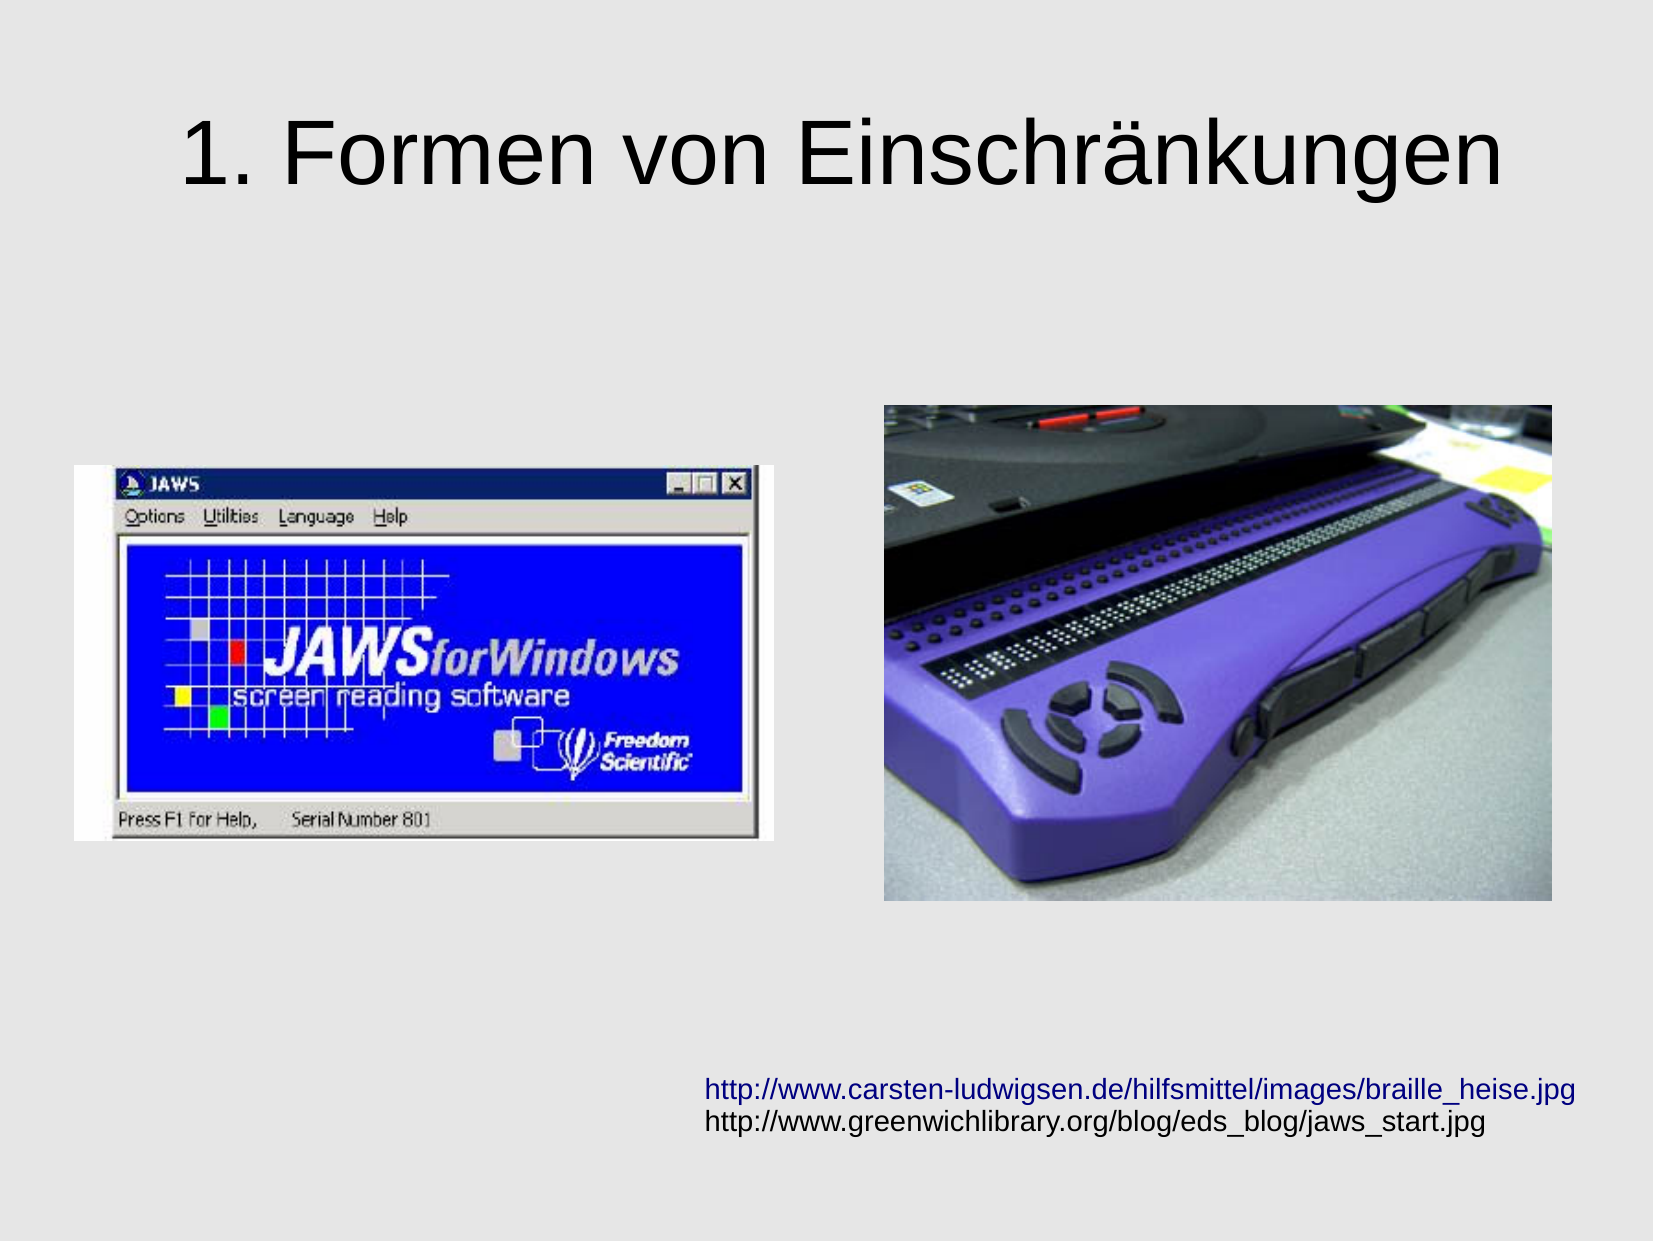

# 1. Formen von Einschränkungen
http://www.carsten-ludwigsen.de/hilfsmittel/images/braille_heise.jpg
http://www.greenwichlibrary.org/blog/eds_blog/jaws_start.jpg